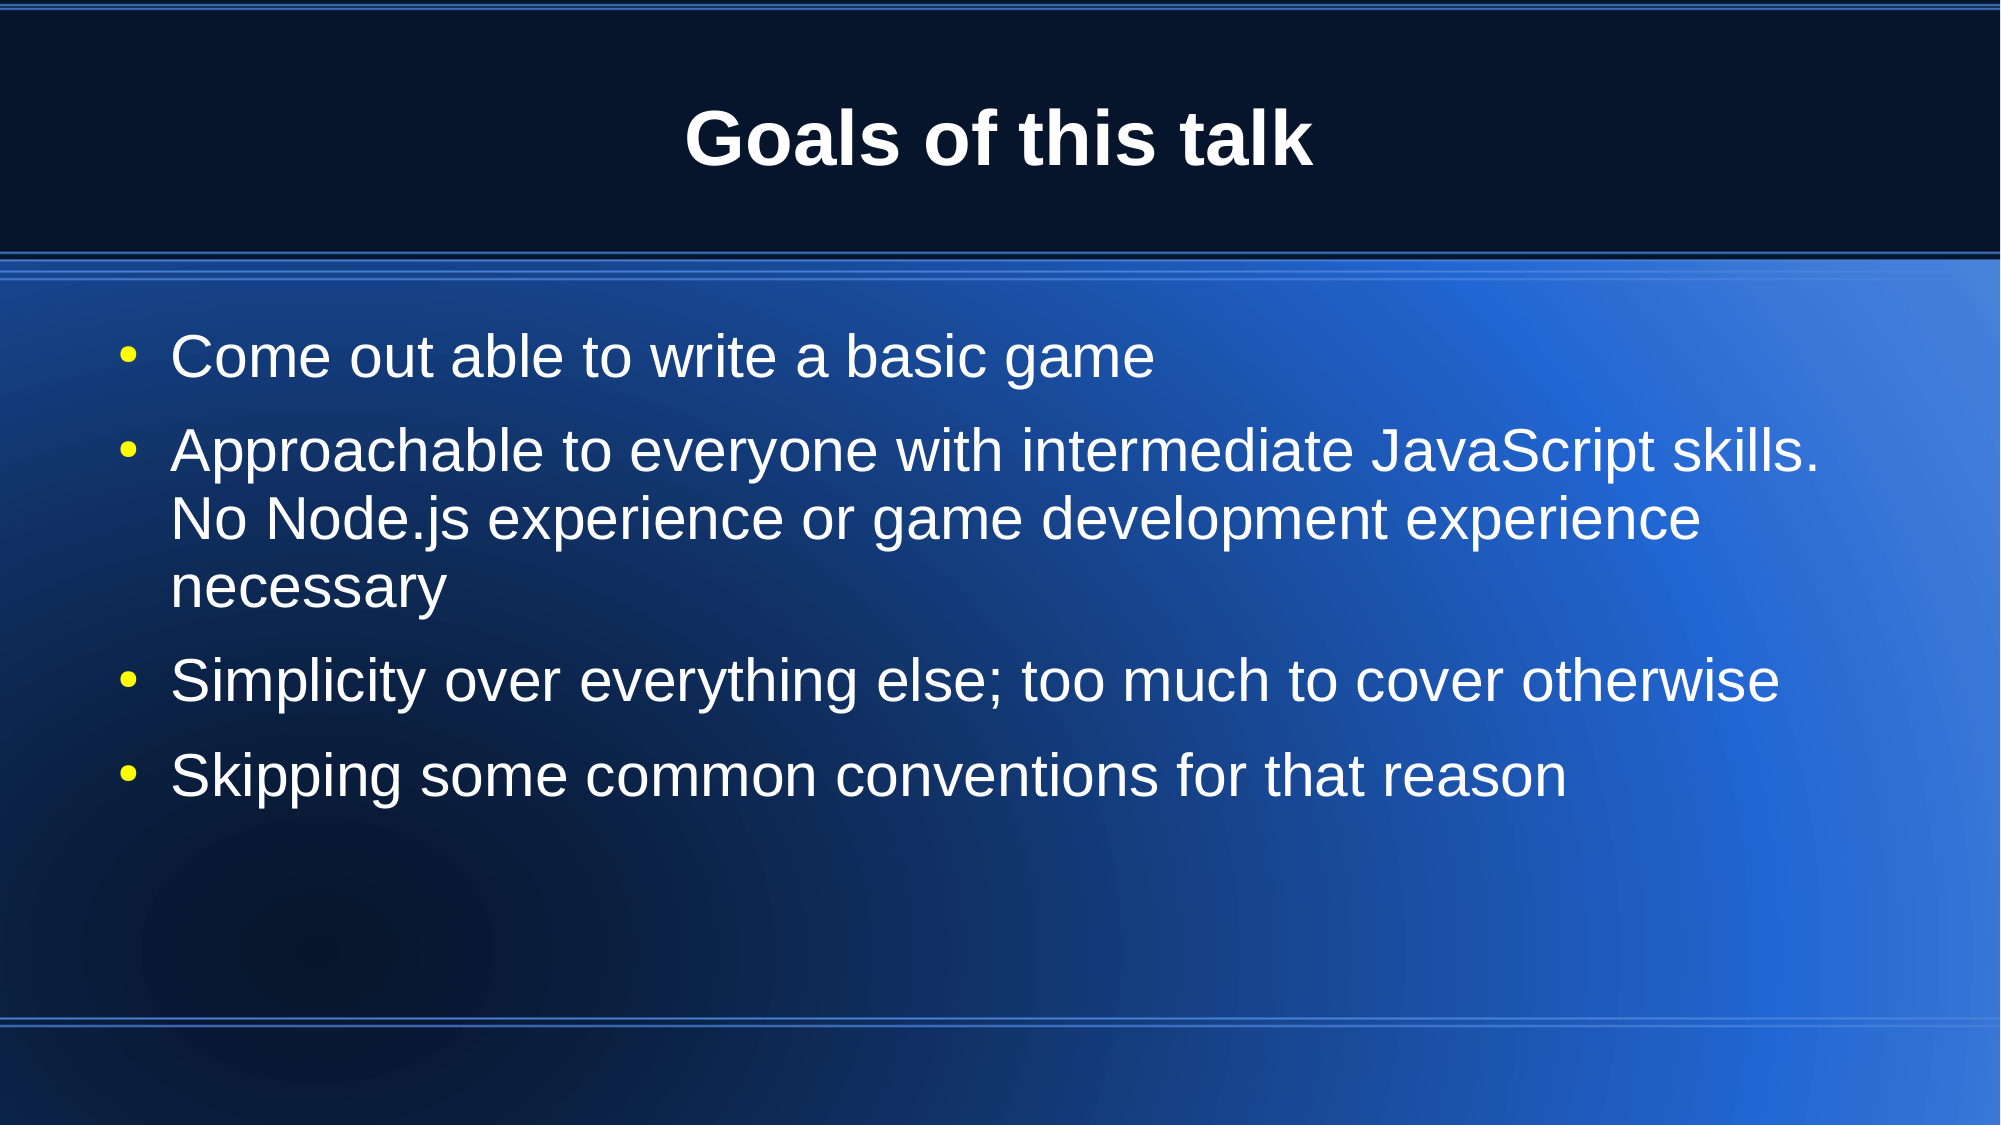

# Goals of this talk
Come out able to write a basic game
Approachable to everyone with intermediate JavaScript skills. No Node.js experience or game development experience necessary
Simplicity over everything else; too much to cover otherwise
Skipping some common conventions for that reason